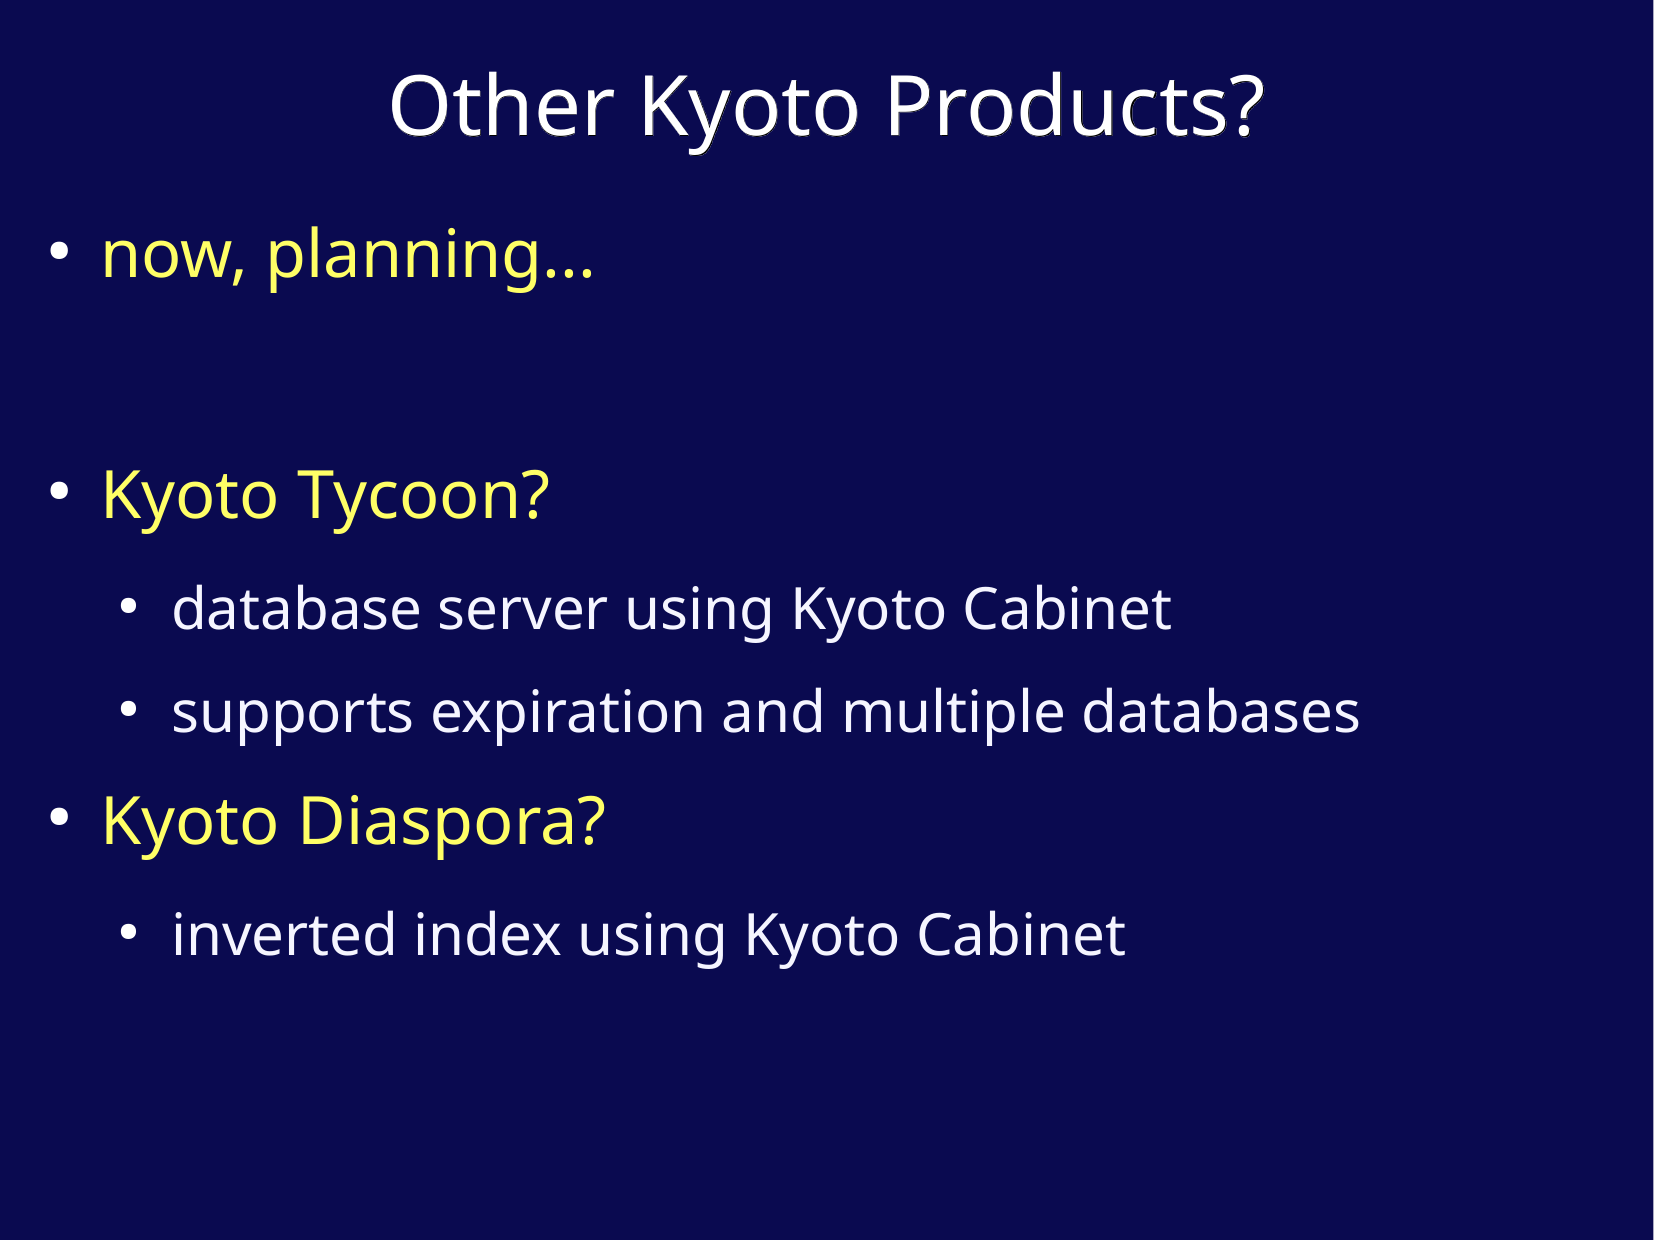

# Other Kyoto Products?
now, planning...
Kyoto Tycoon?
database server using Kyoto Cabinet
supports expiration and multiple databases
Kyoto Diaspora?
inverted index using Kyoto Cabinet